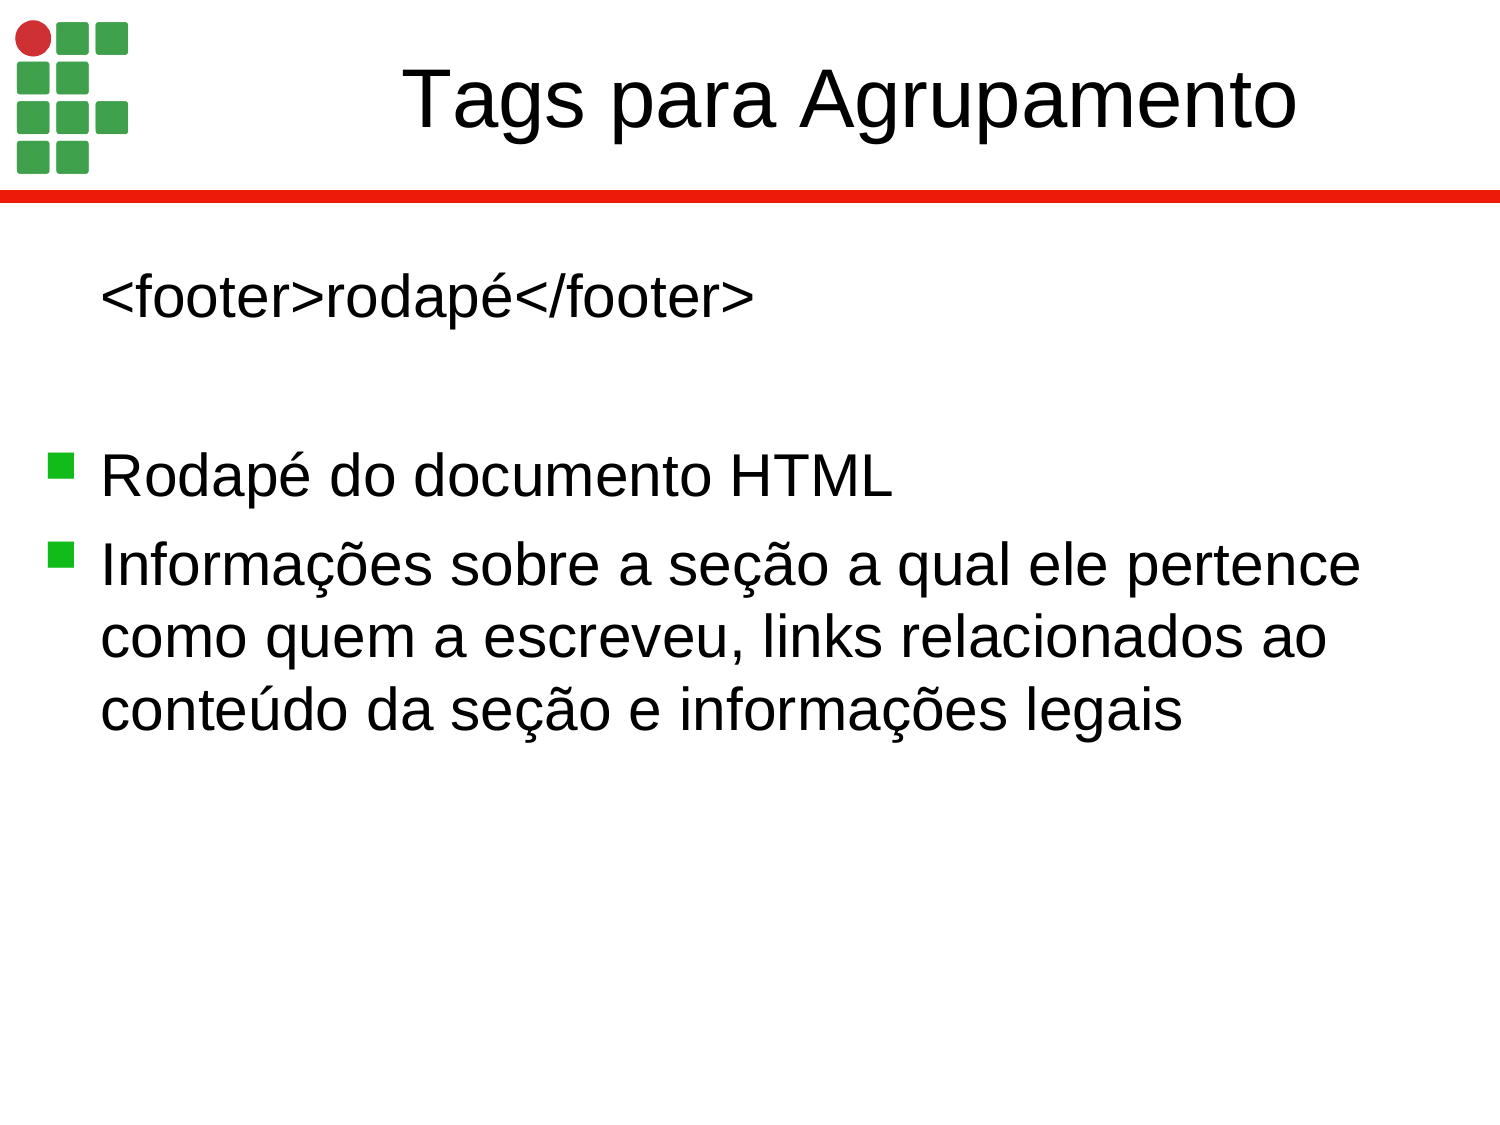

# Tags para Agrupamento
<footer>rodapé</footer>
Rodapé do documento HTML
Informações sobre a seção a qual ele pertence como quem a escreveu, links relacionados ao conteúdo da seção e informações legais